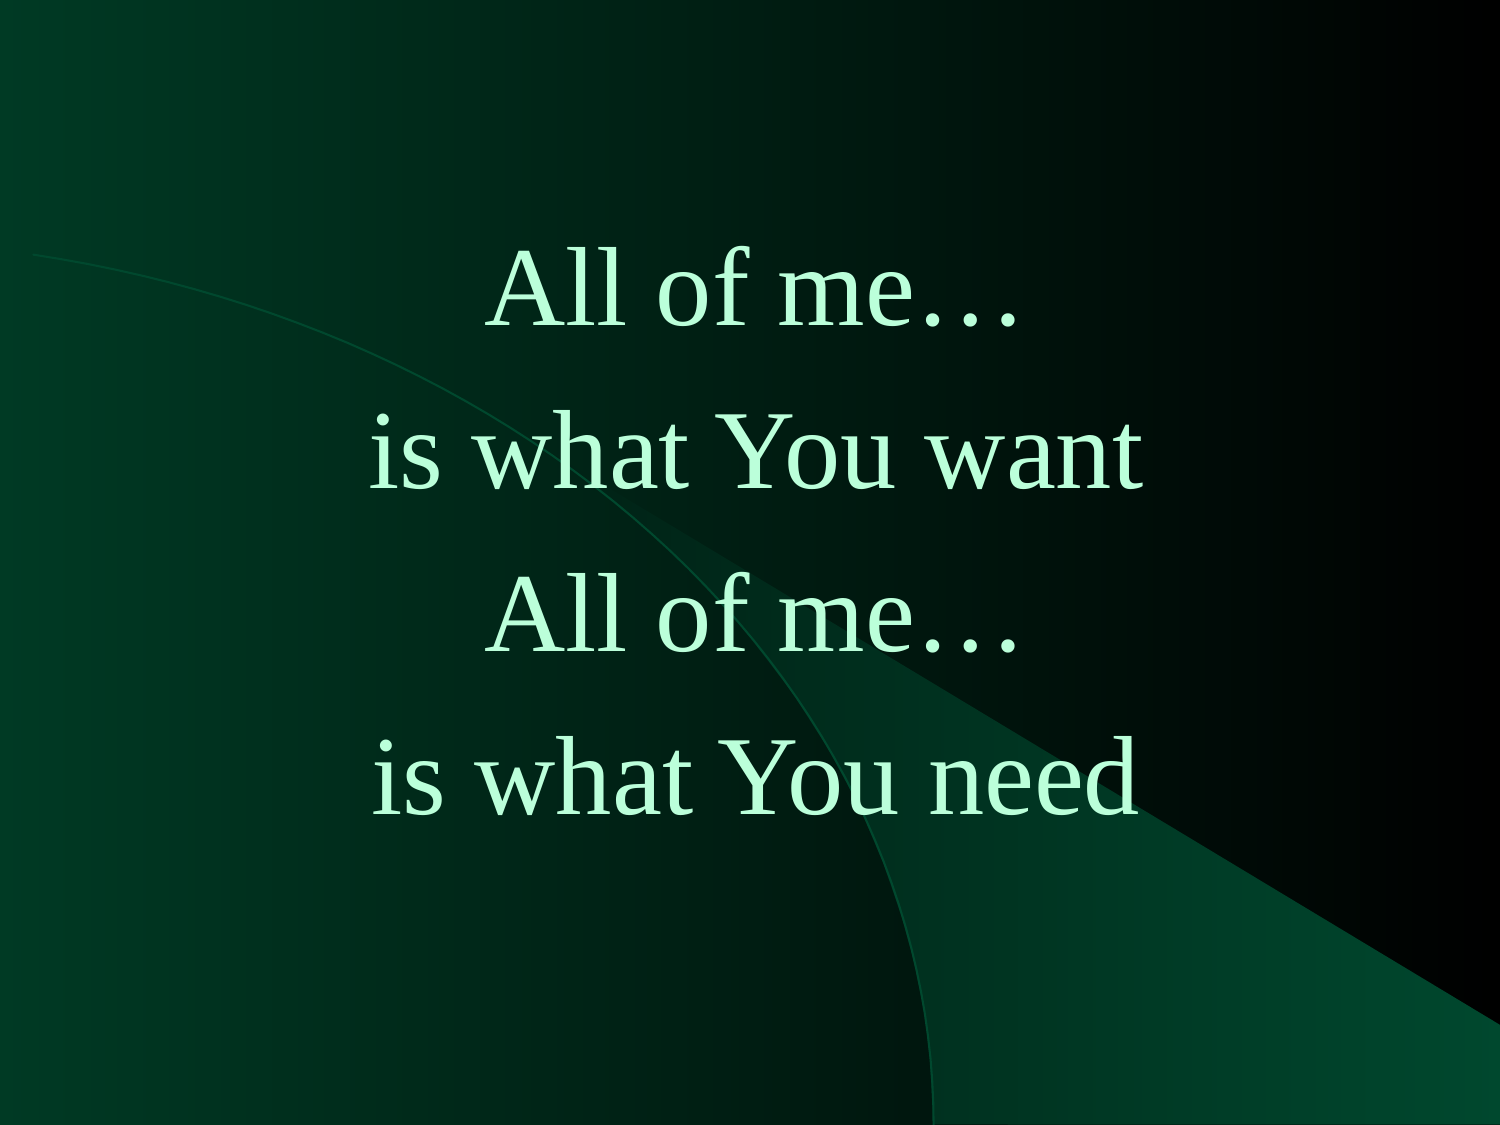

# All of me…
is what You want
All of me…
is what You need